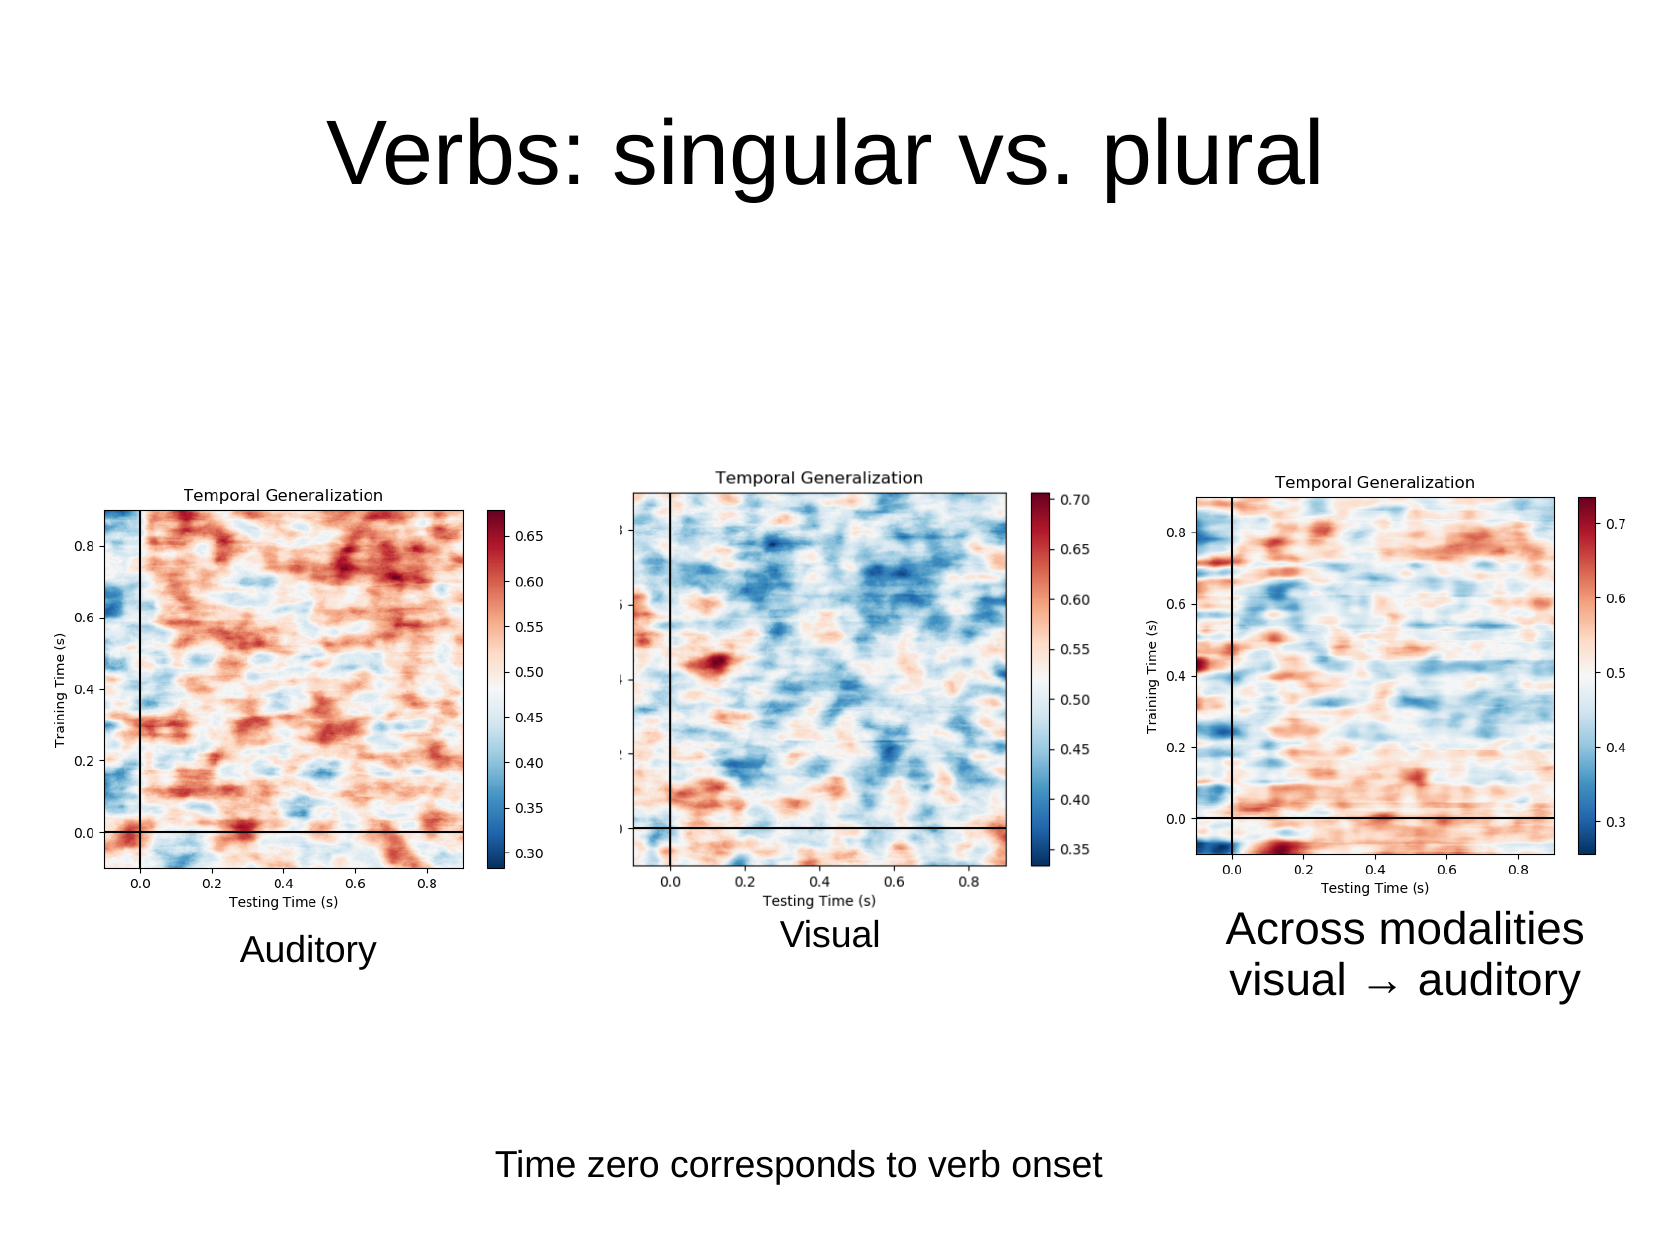

# Verbs: singular vs. plural
Across modalities
visual → auditory
Visual
Auditory
Time zero corresponds to verb onset